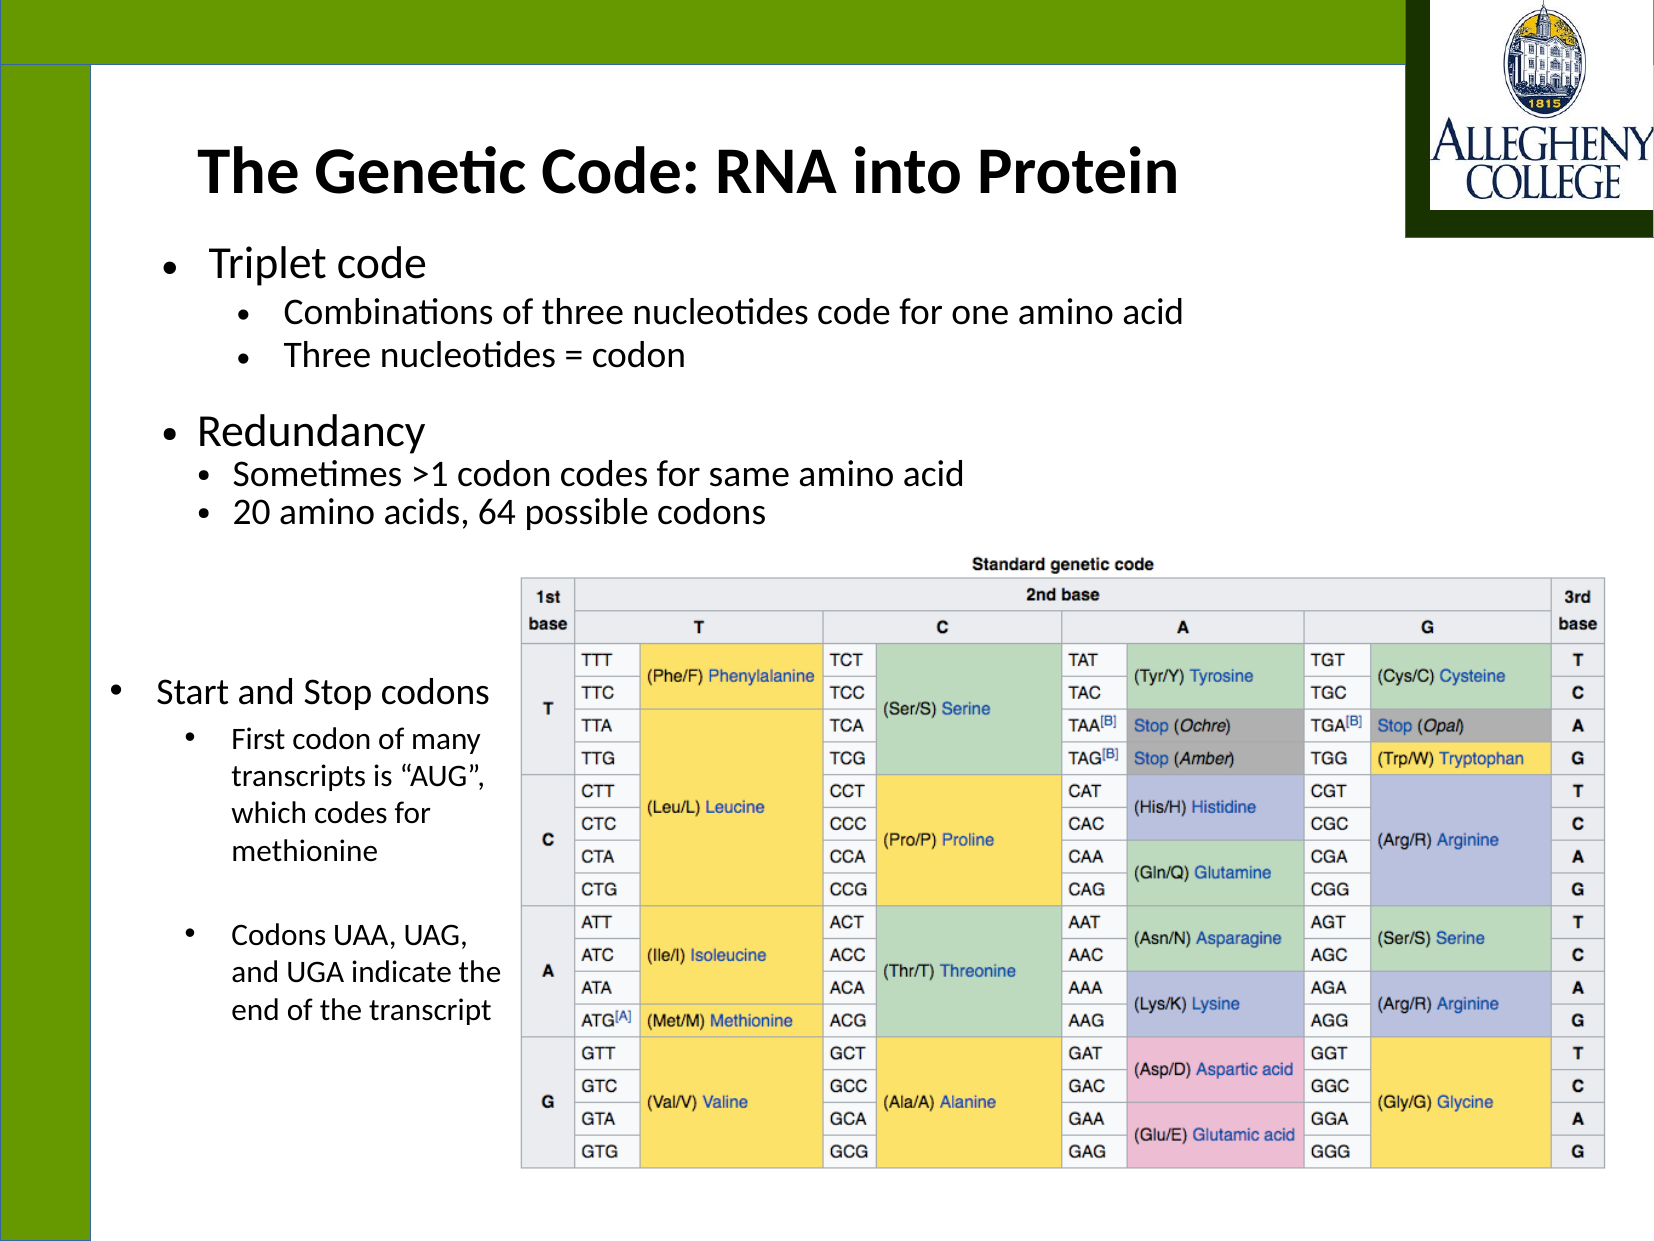

# The Genetic Code: RNA into Protein
Triplet code
Combinations of three nucleotides code for one amino acid
Three nucleotides = codon
Redundancy
Sometimes >1 codon codes for same amino acid
20 amino acids, 64 possible codons
Start and Stop codons
First codon of many transcripts is “AUG”, which codes for methionine
Codons UAA, UAG, and UGA indicate the end of the transcript